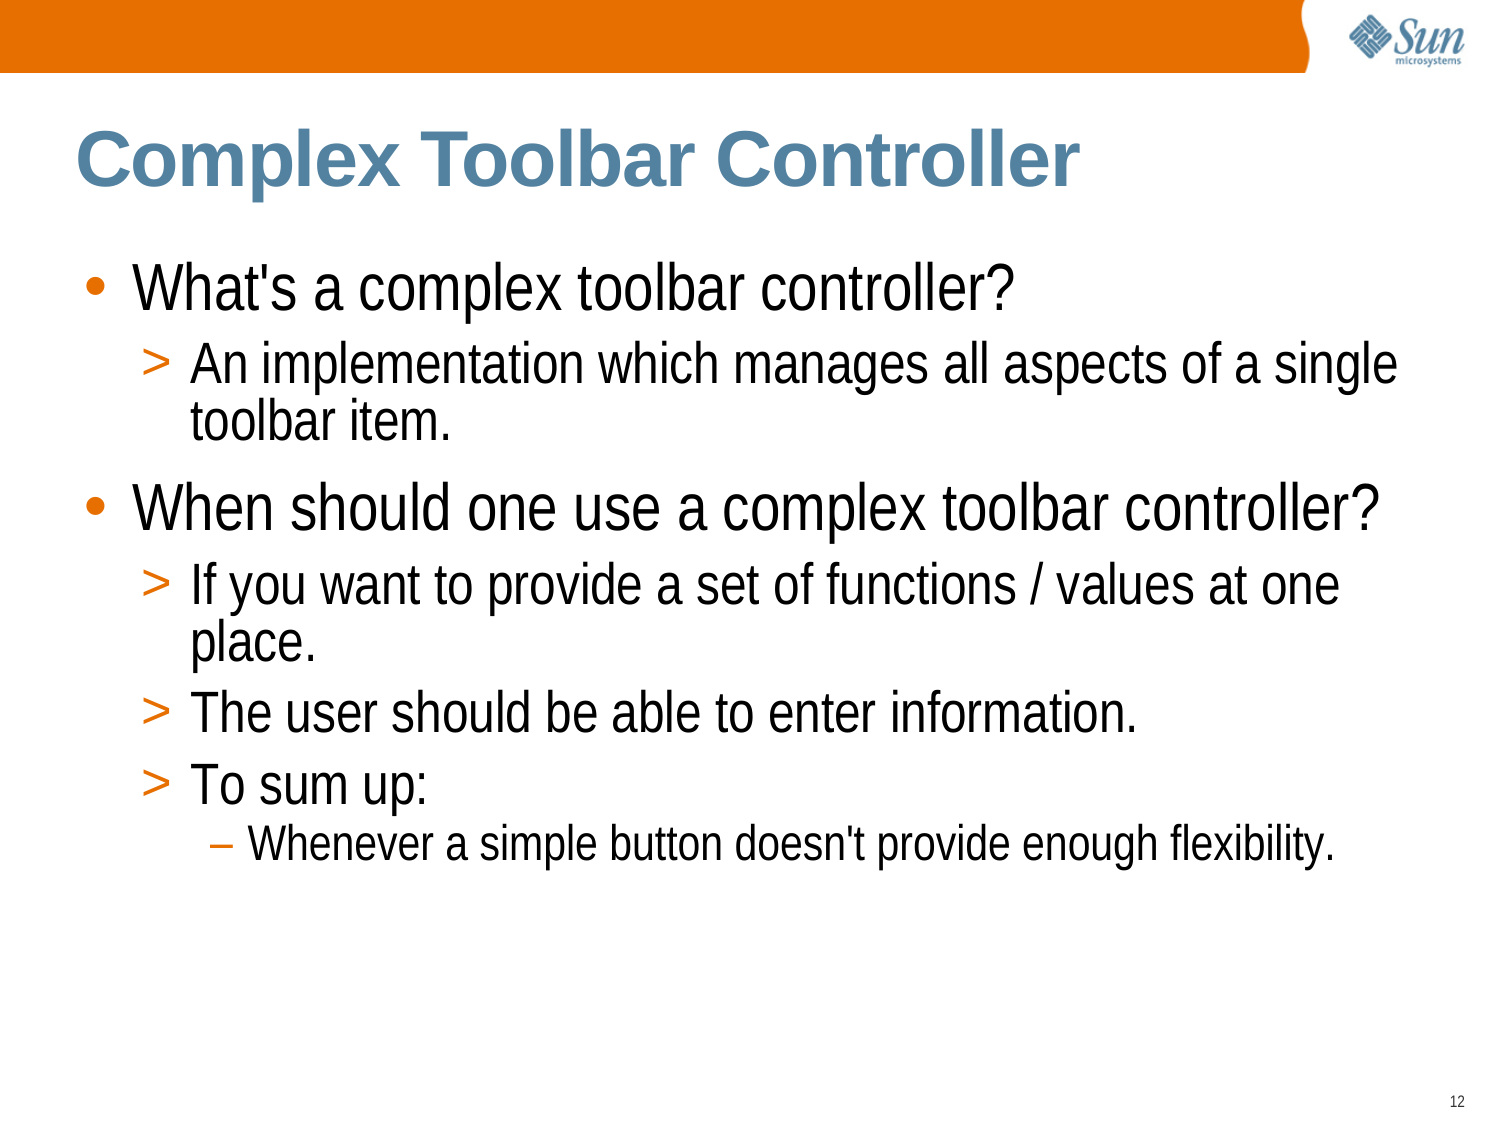

# Complex Toolbar Controller
What's a complex toolbar controller?
An implementation which manages all aspects of a single toolbar item.
When should one use a complex toolbar controller?
If you want to provide a set of functions / values at one place.
The user should be able to enter information.
To sum up:
Whenever a simple button doesn't provide enough flexibility.